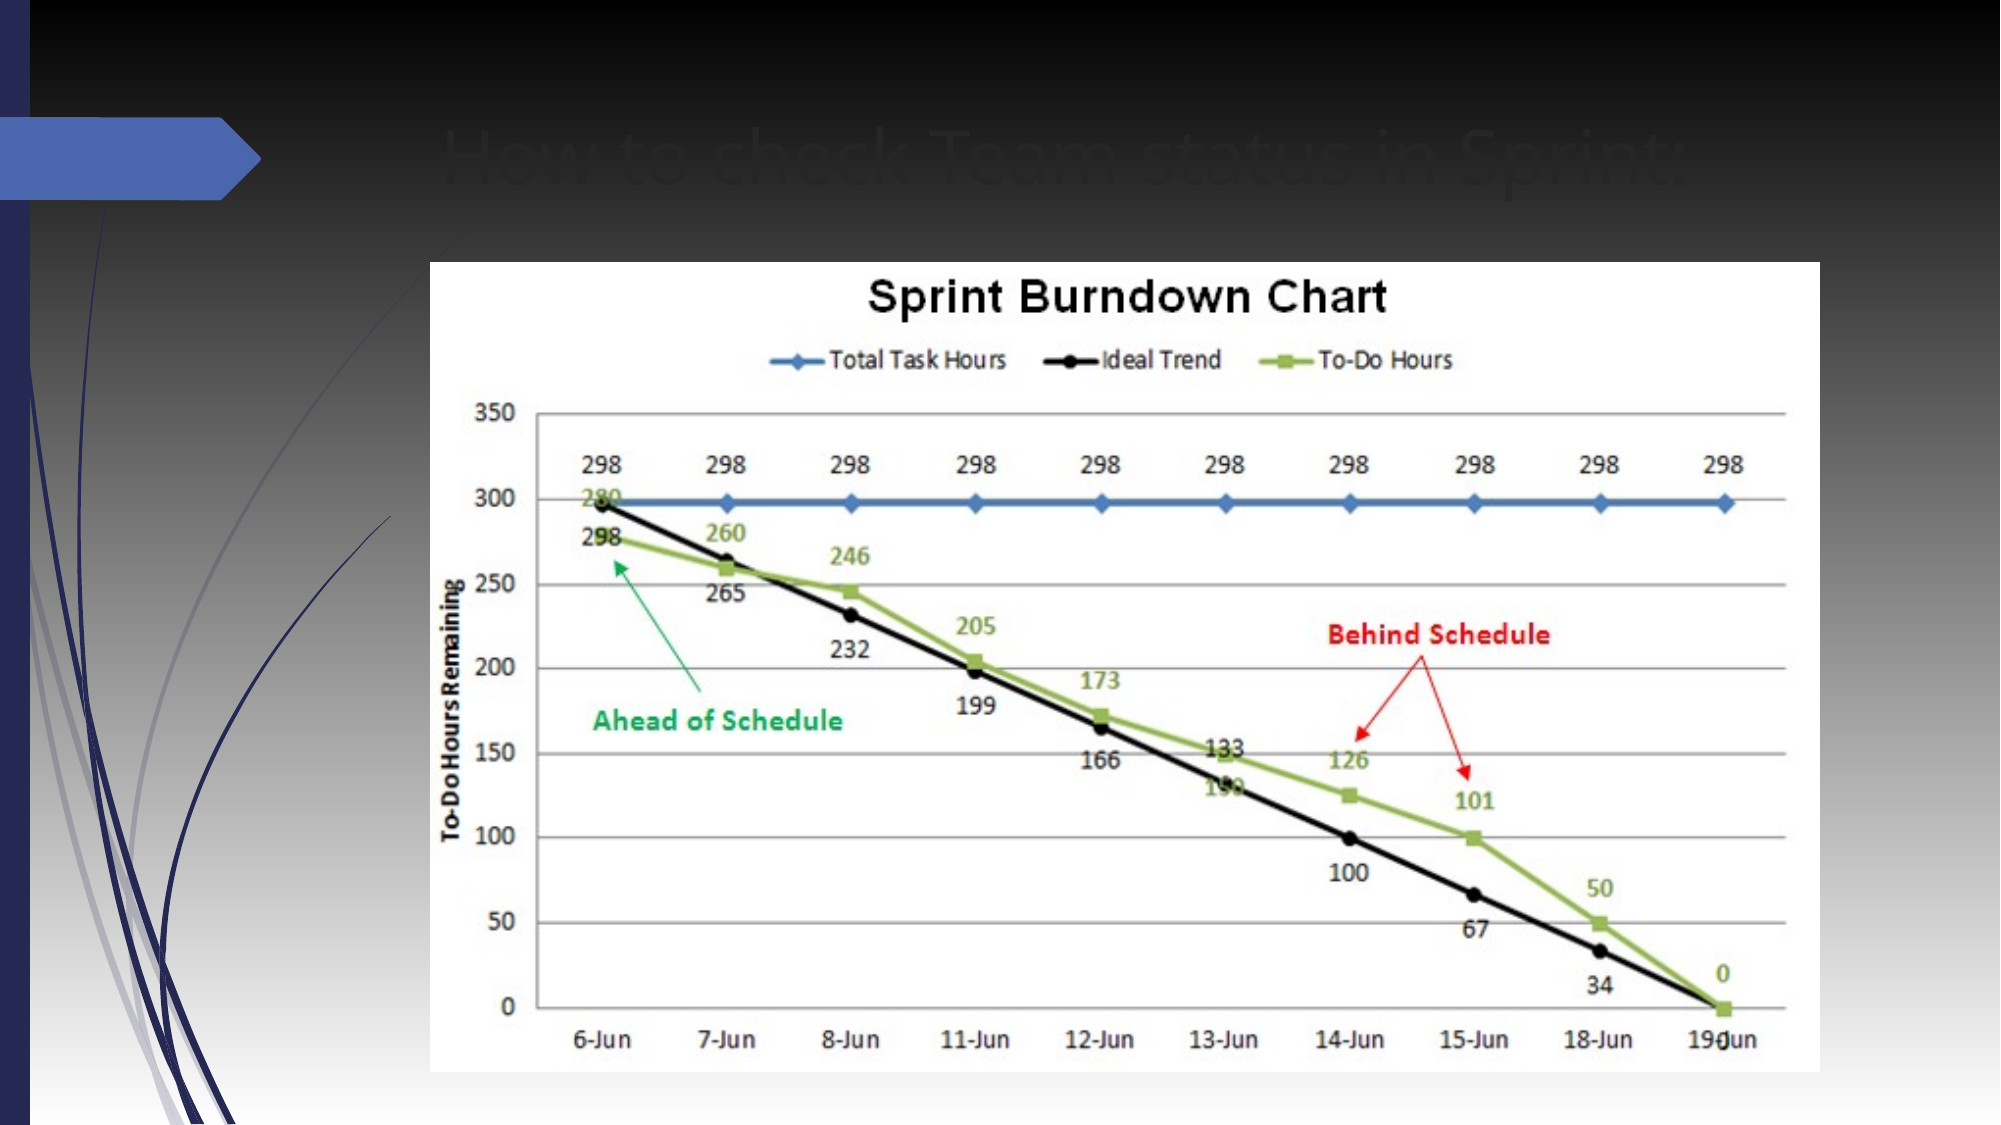

# How to check Team status in Sprint: